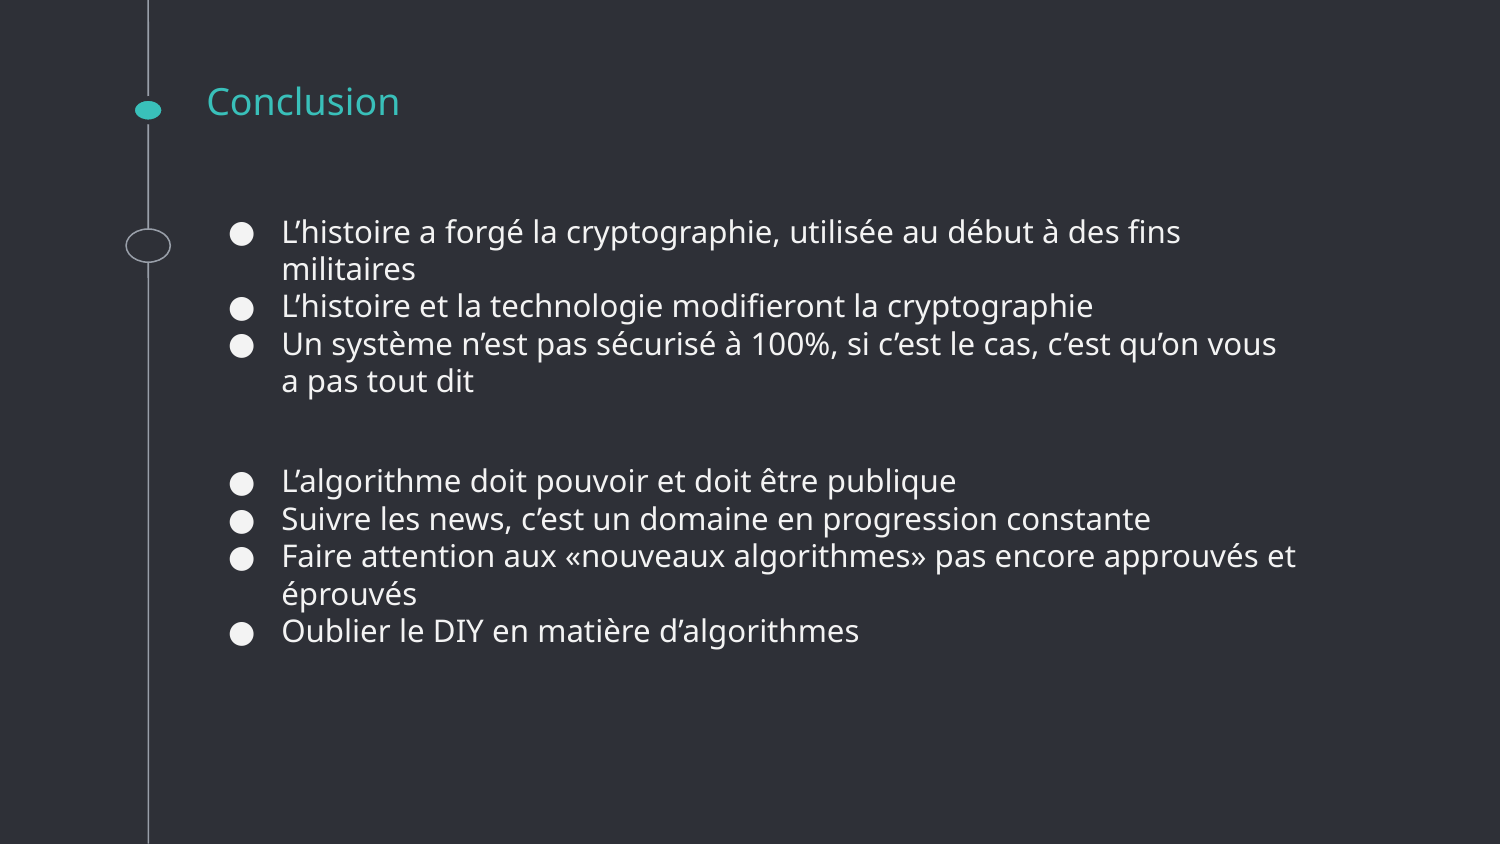

# Conclusion
L’histoire a forgé la cryptographie, utilisée au début à des fins militaires
L’histoire et la technologie modifieront la cryptographie
Un système n’est pas sécurisé à 100%, si c’est le cas, c’est qu’on vous a pas tout dit
L’algorithme doit pouvoir et doit être publique
Suivre les news, c’est un domaine en progression constante
Faire attention aux «nouveaux algorithmes» pas encore approuvés et éprouvés
Oublier le DIY en matière d’algorithmes